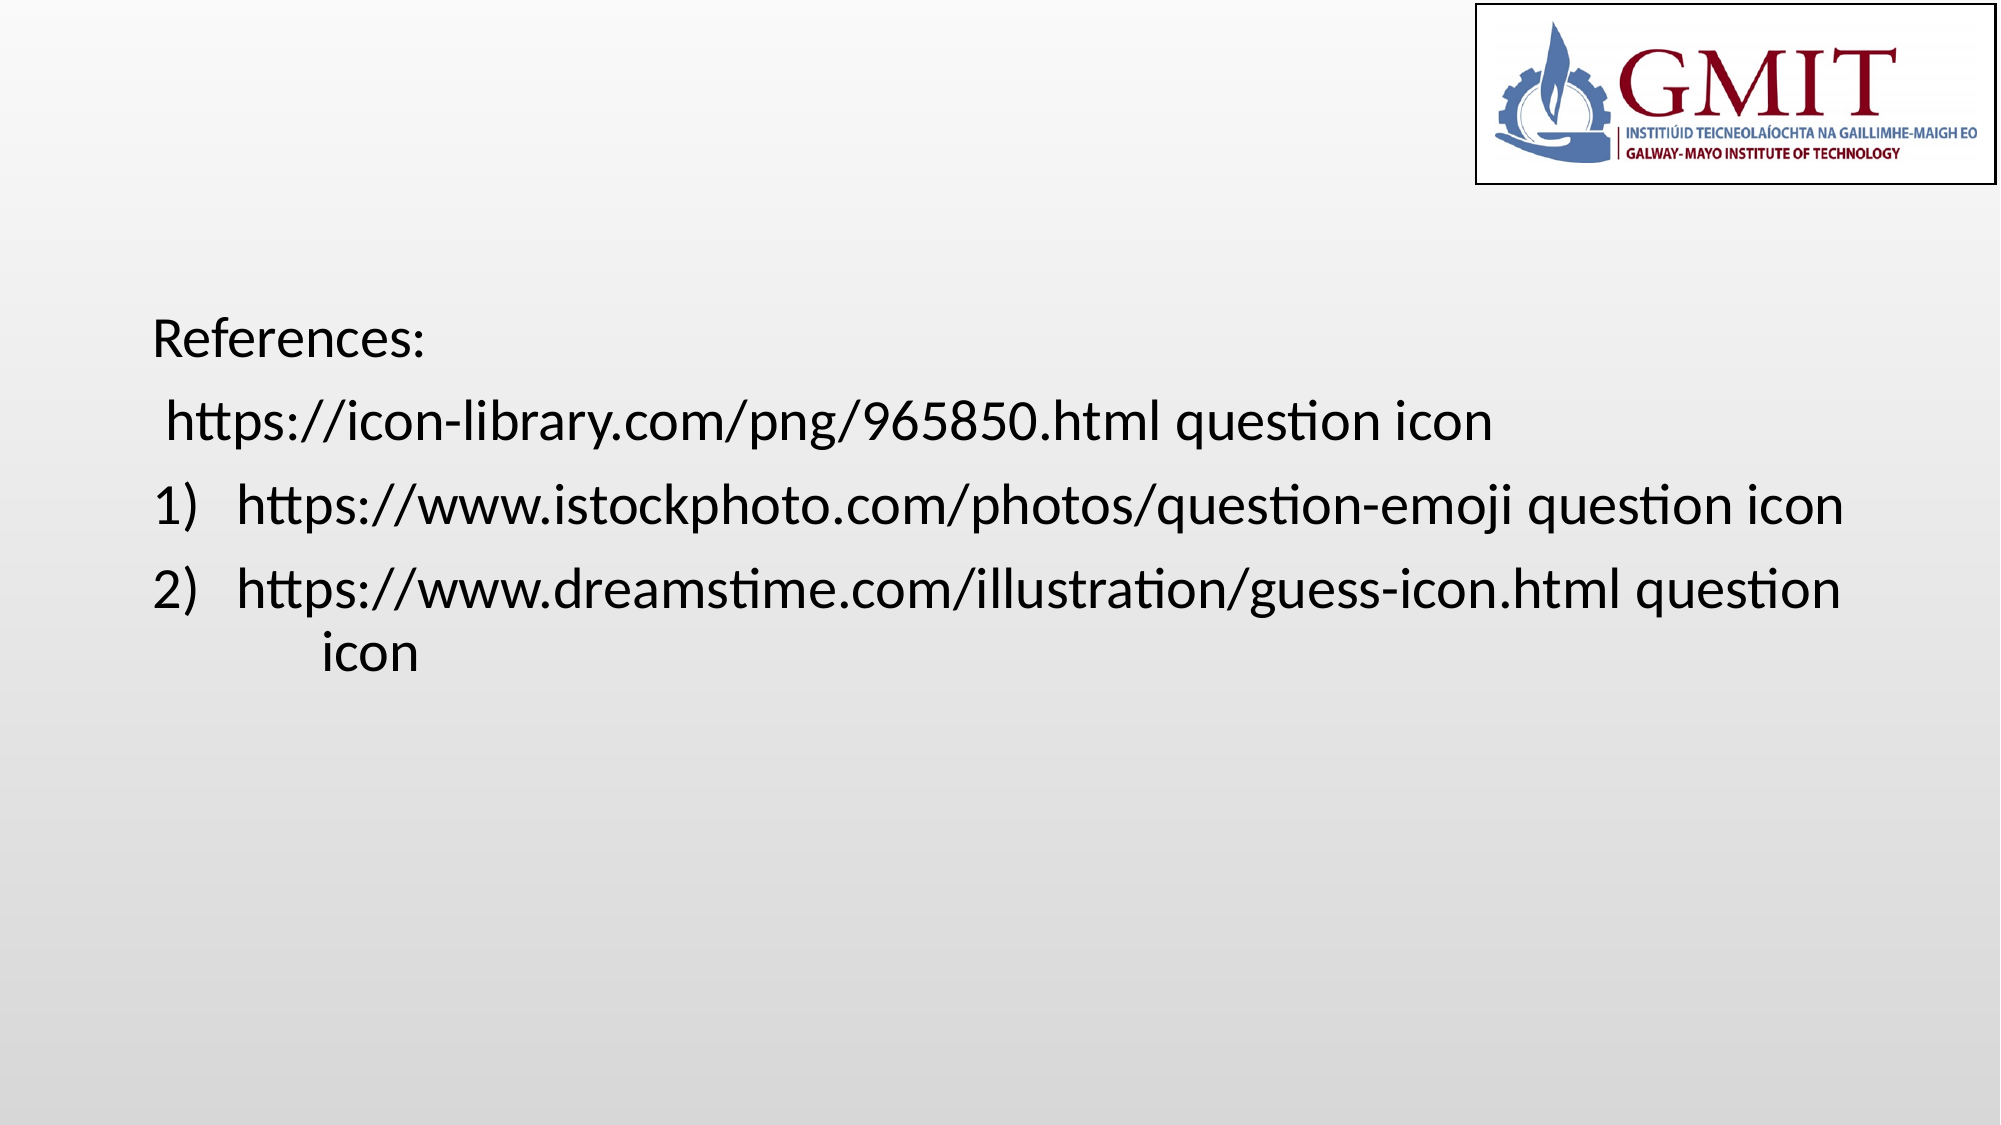

# References:
 https://icon-library.com/png/965850.html question icon
https://www.istockphoto.com/photos/question-emoji question icon
https://www.dreamstime.com/illustration/guess-icon.html question icon